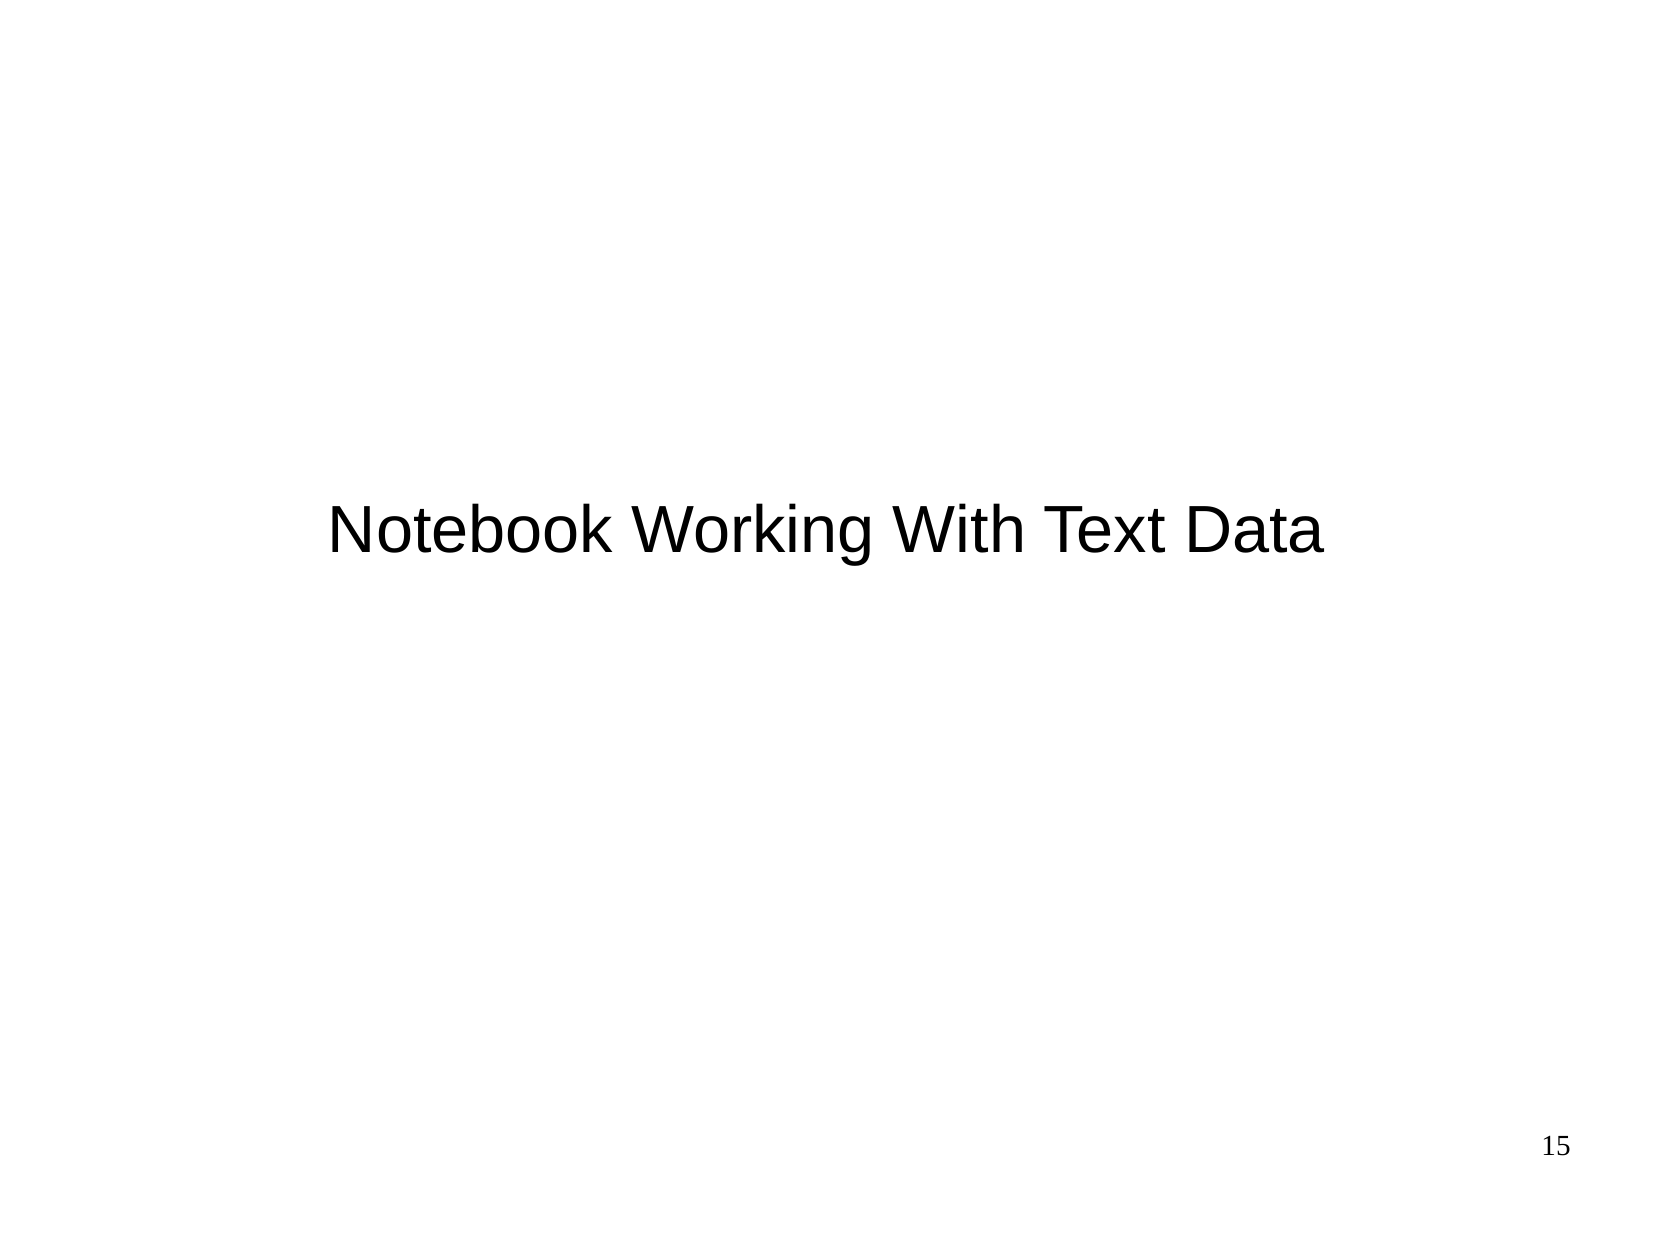

# Notebook Working With Text Data
15